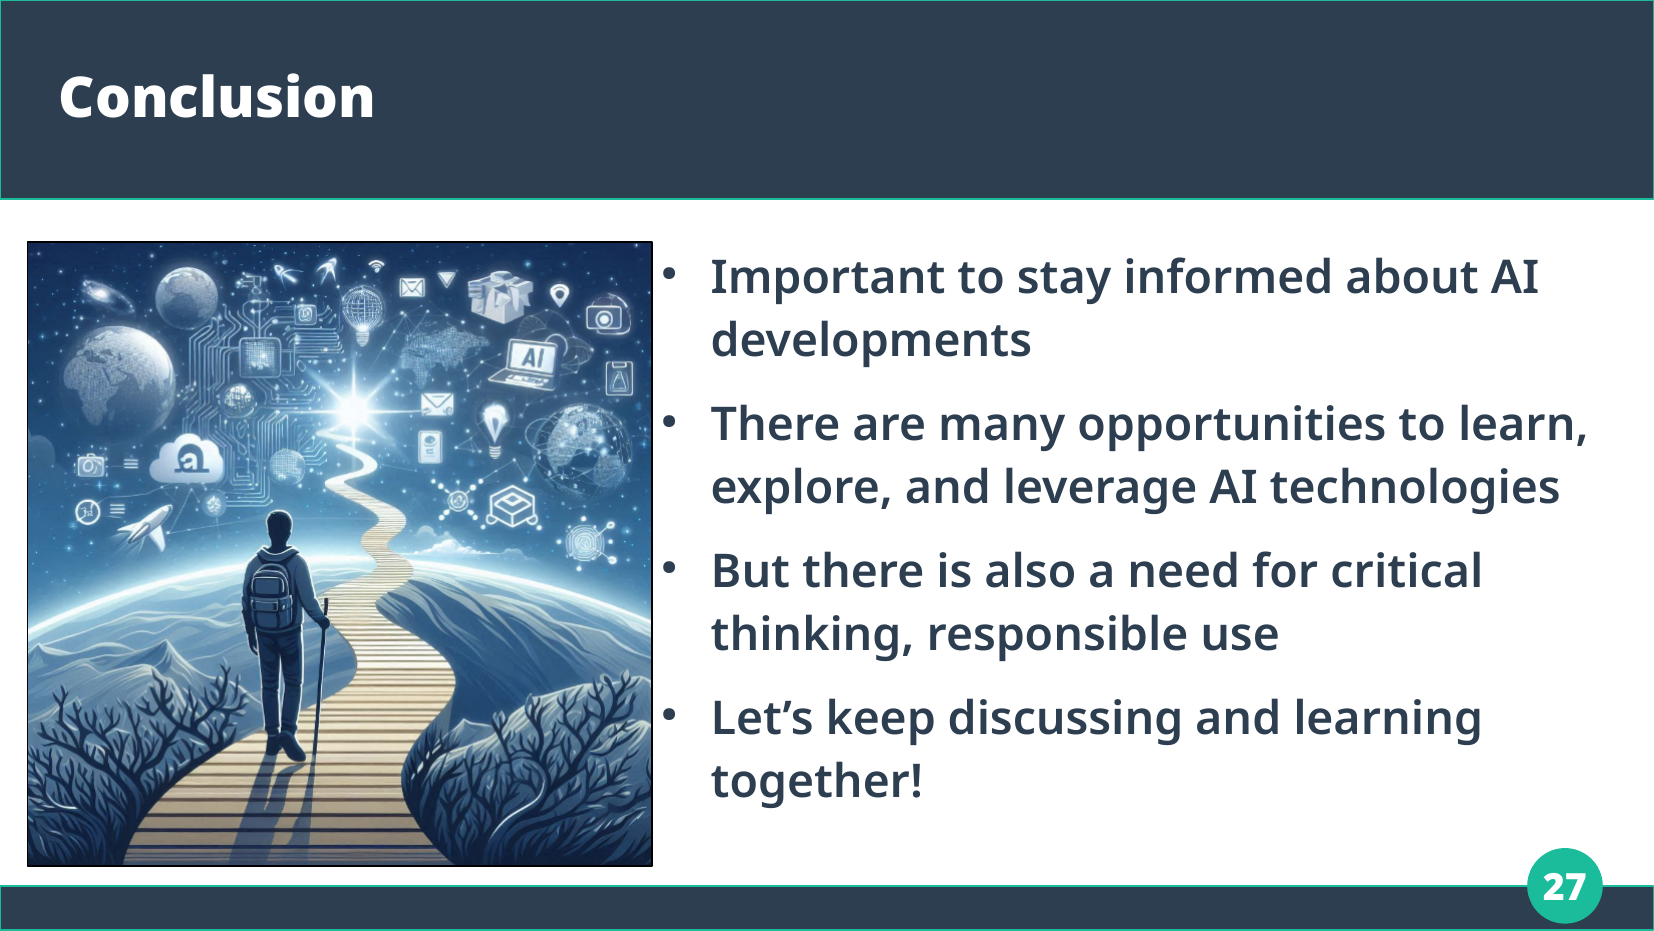

# Conclusion
Important to stay informed about AI developments
There are many opportunities to learn, explore, and leverage AI technologies
But there is also a need for critical thinking, responsible use
Let’s keep discussing and learning together!
27